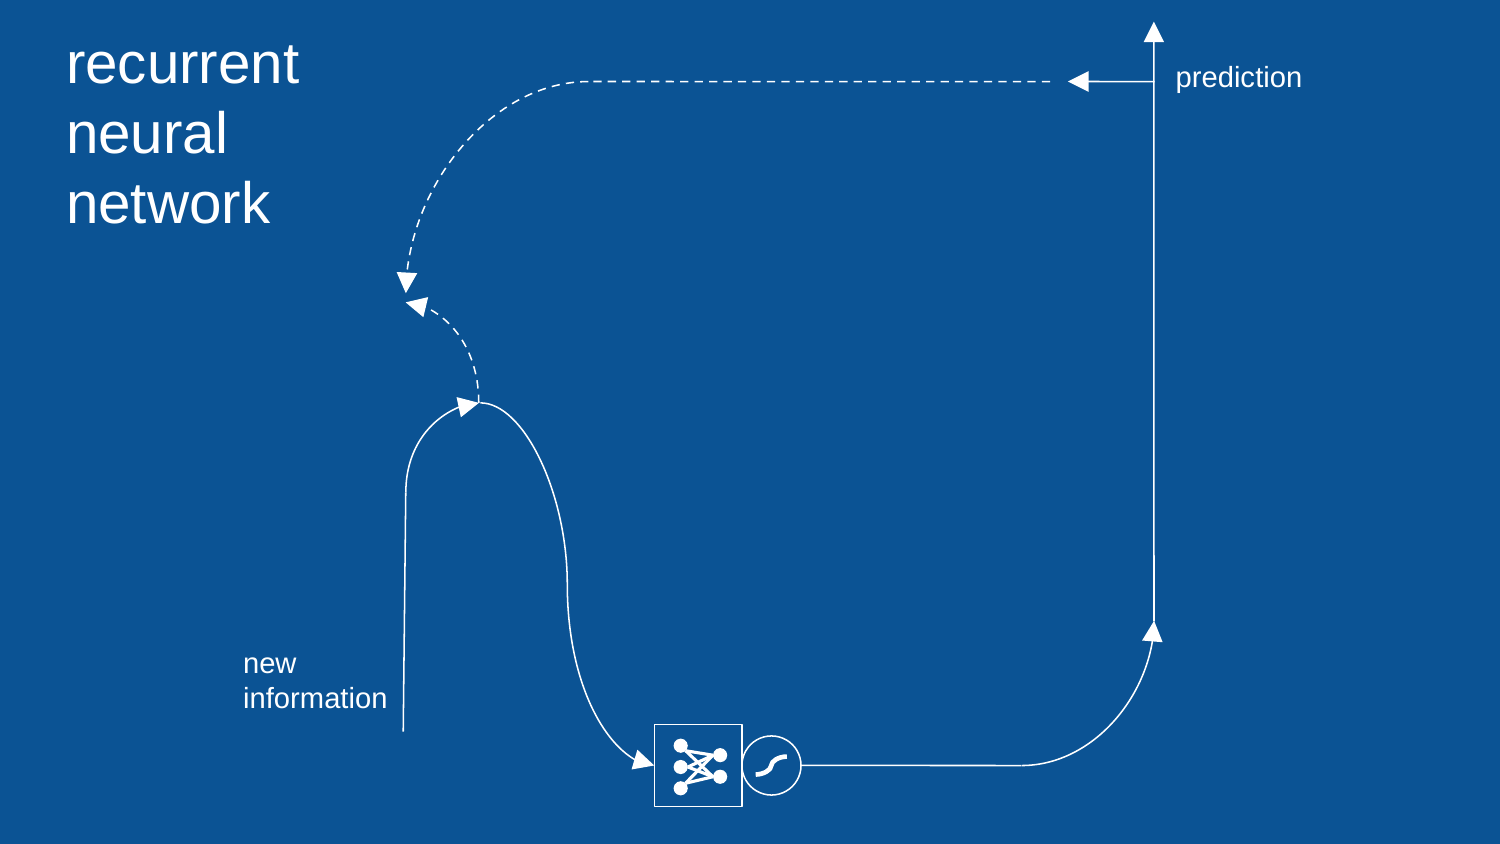

# recurrent neural network
prediction
new information